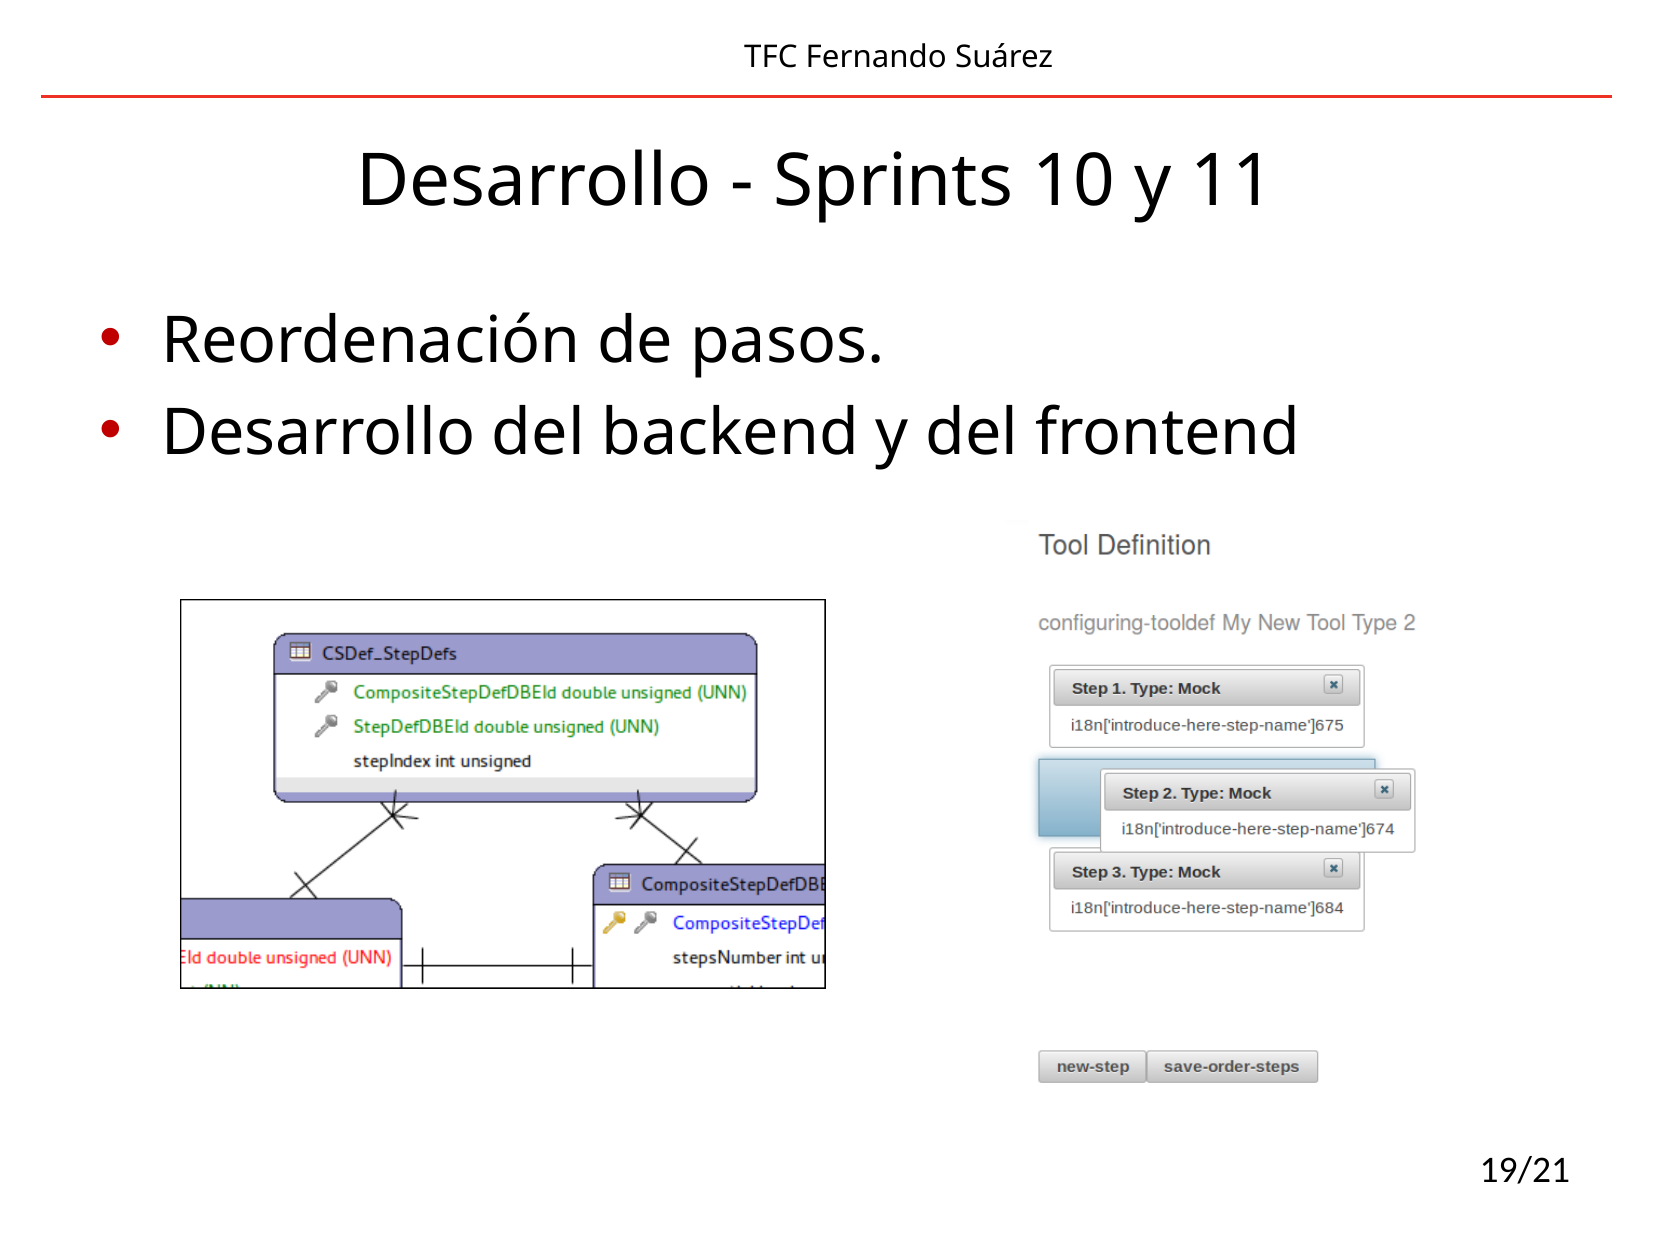

# Desarrollo - Sprints 10 y 11
Reordenación de pasos.
Desarrollo del backend y del frontend